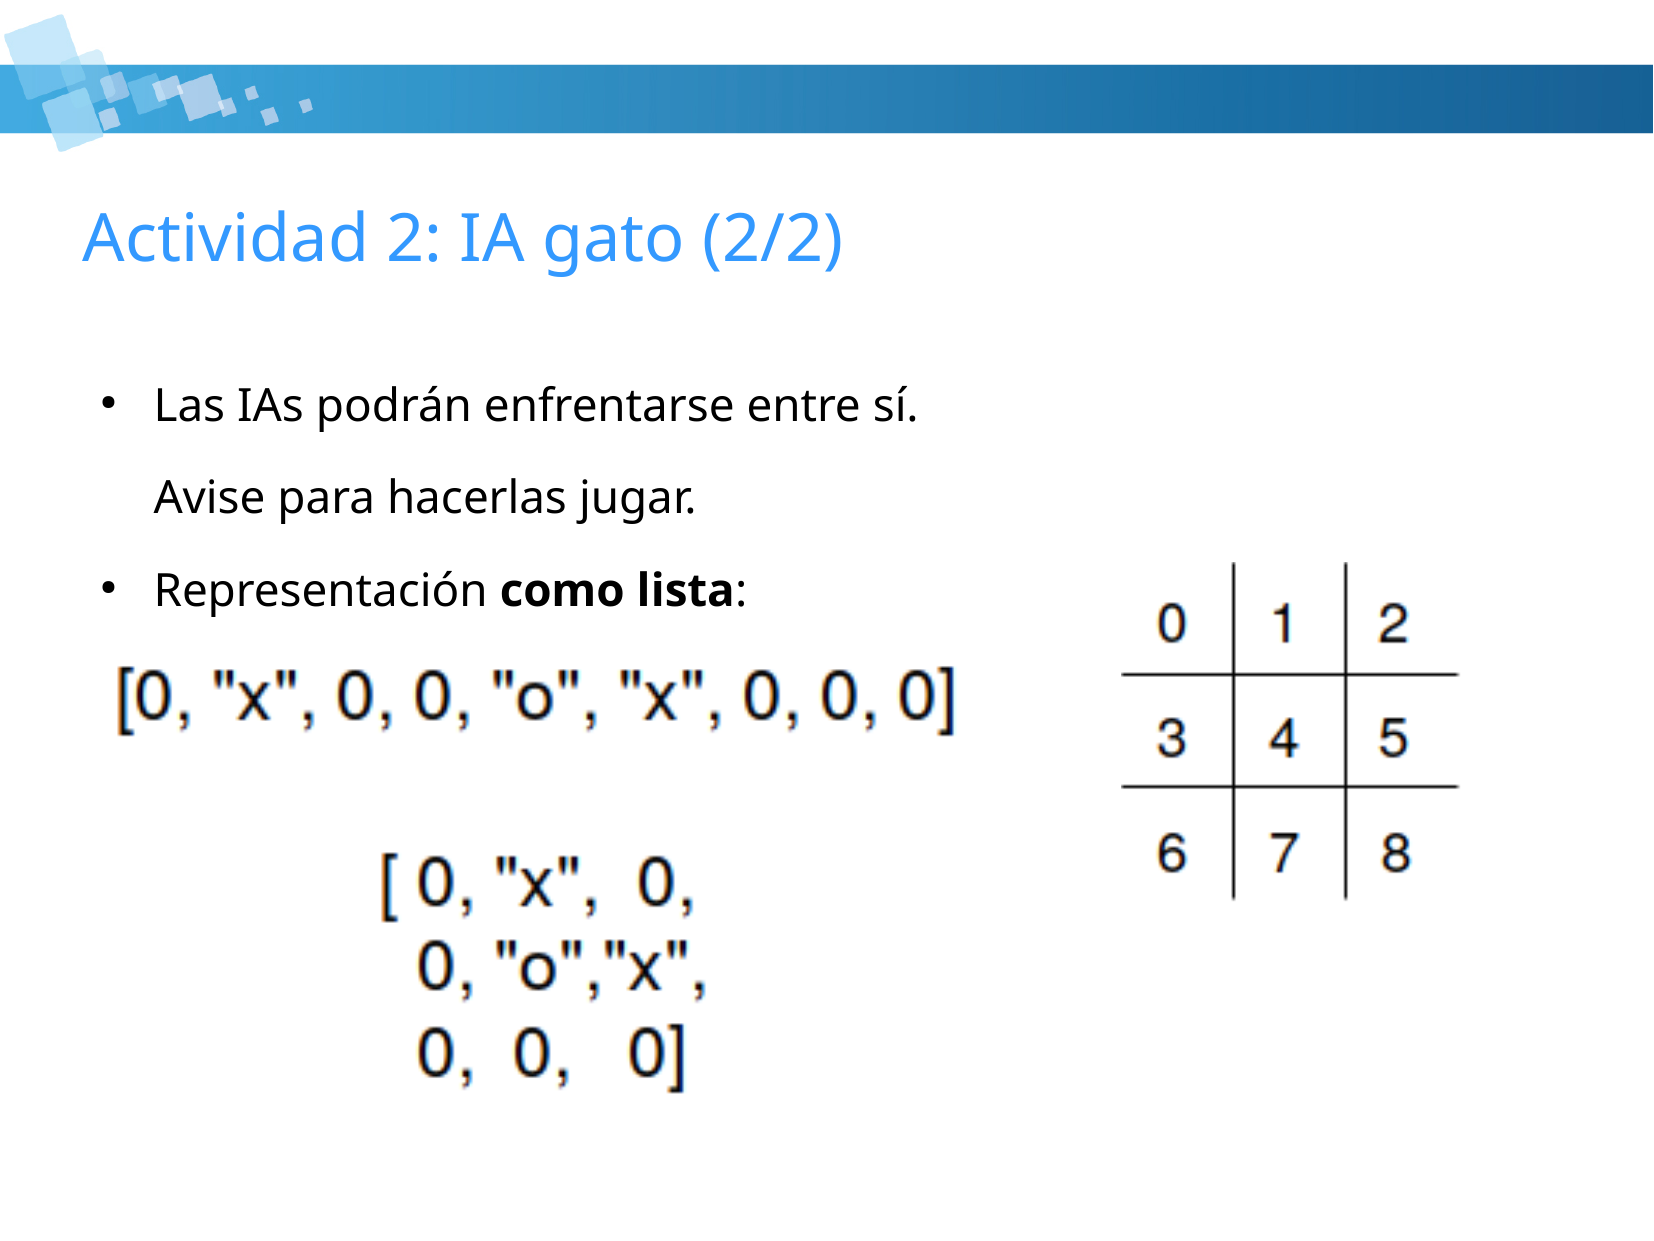

# Actividad 2: IA gato (2/2)
Las IAs podrán enfrentarse entre sí.
Avise para hacerlas jugar.
Representación como lista: